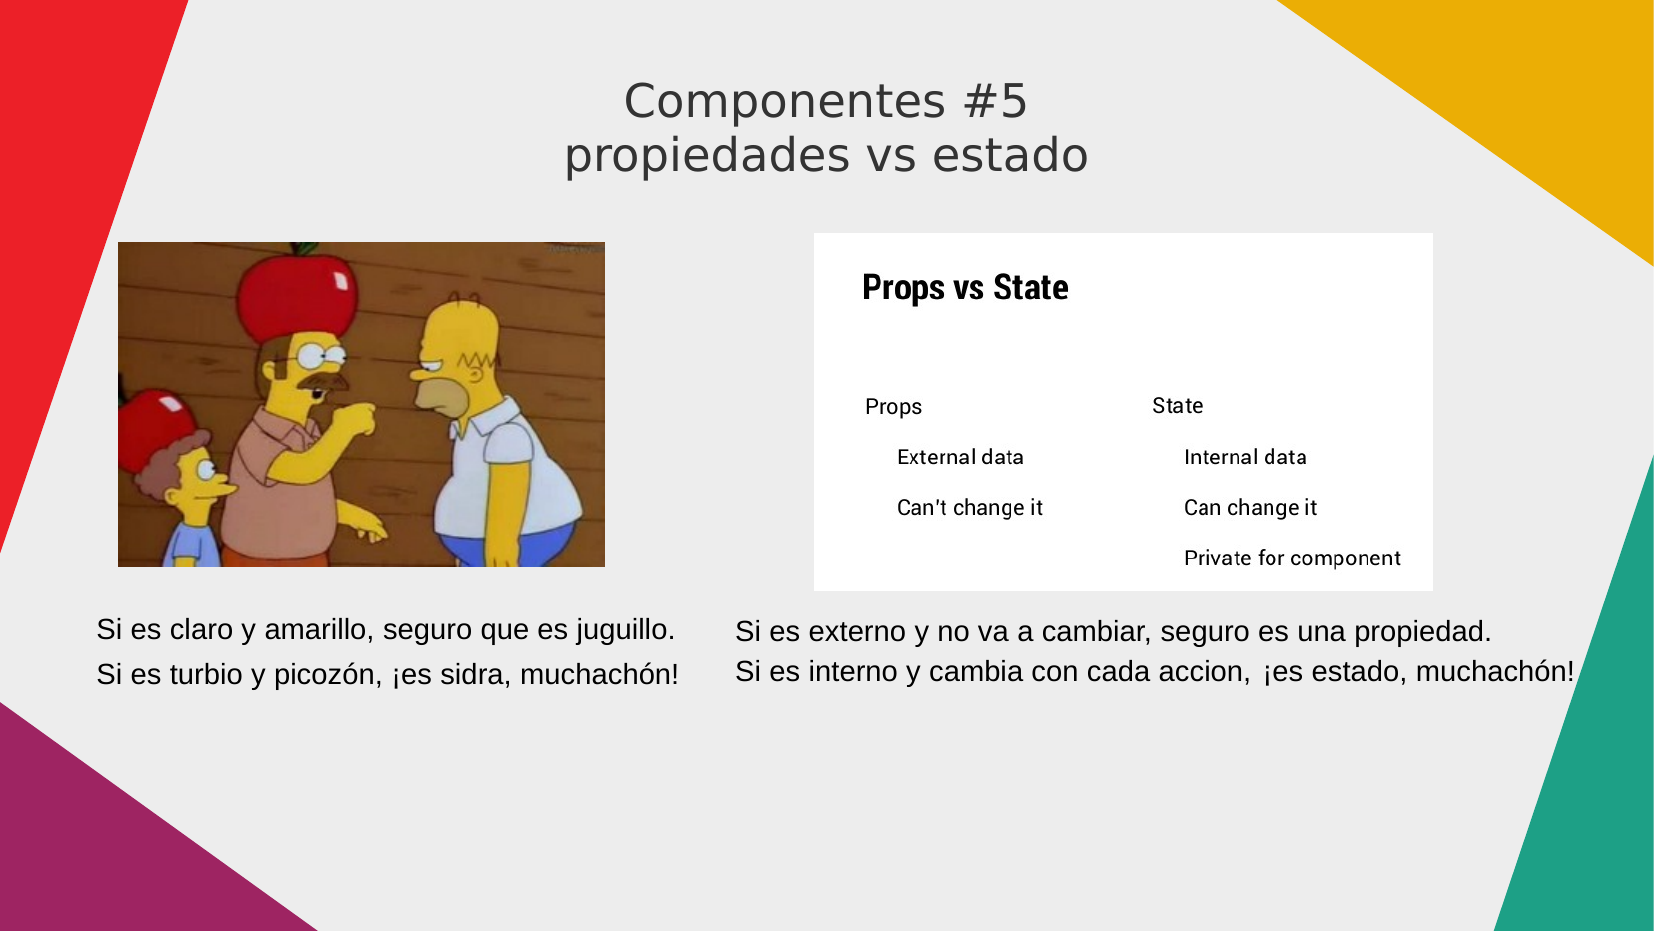

# Componentes #5 propiedades vs estado
Si es claro y amarillo, seguro que es juguillo.
Si es turbio y picozón, ¡es sidra, muchachón!
Si es externo y no va a cambiar, seguro es una propiedad.
Si es interno y cambia con cada accion, ¡es estado, muchachón!